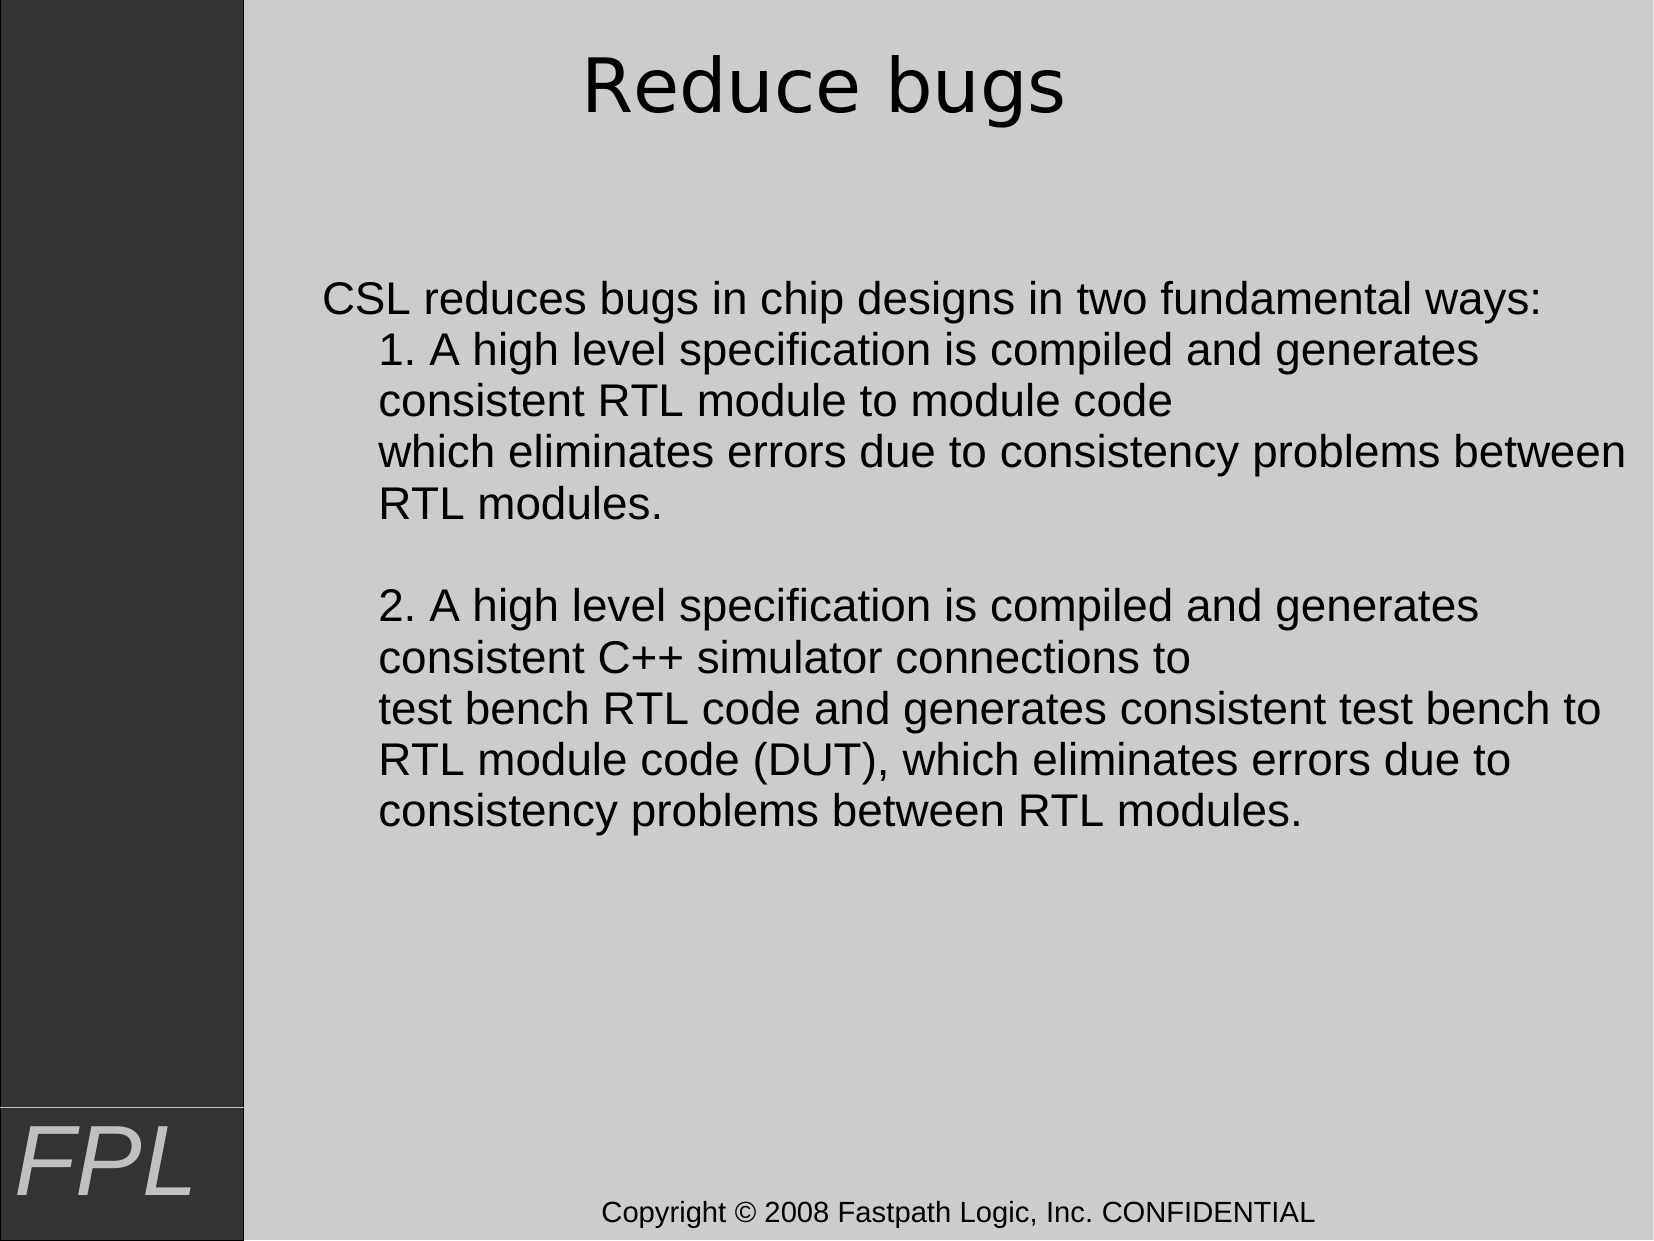

# Reduce bugs
CSL reduces bugs in chip designs in two fundamental ways:
1. A high level specification is compiled and generates consistent RTL module to module code
which eliminates errors due to consistency problems between RTL modules.
2. A high level specification is compiled and generates consistent C++ simulator connections to
test bench RTL code and generates consistent test bench to RTL module code (DUT), which eliminates errors due to consistency problems between RTL modules.